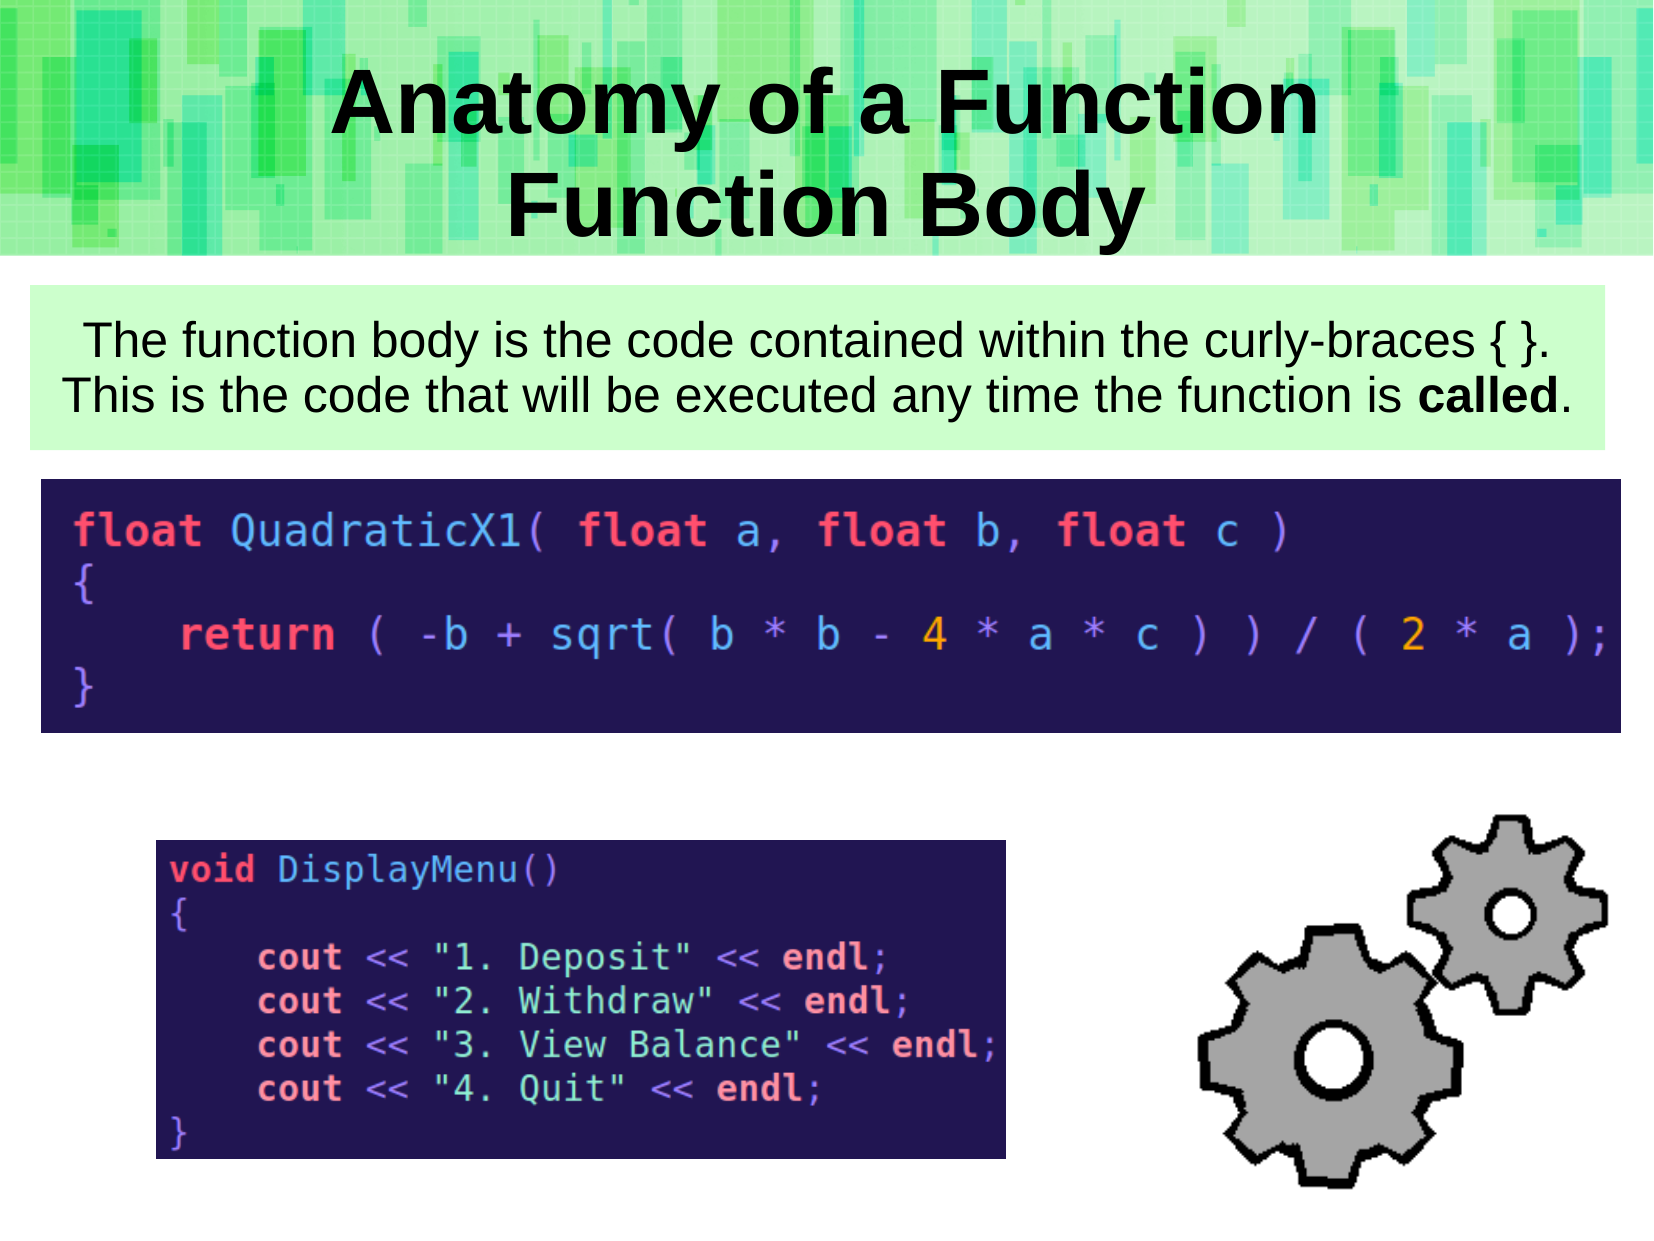

# Anatomy of a Function Function Body
The function body is the code contained within the curly-braces { }.
This is the code that will be executed any time the function is called.